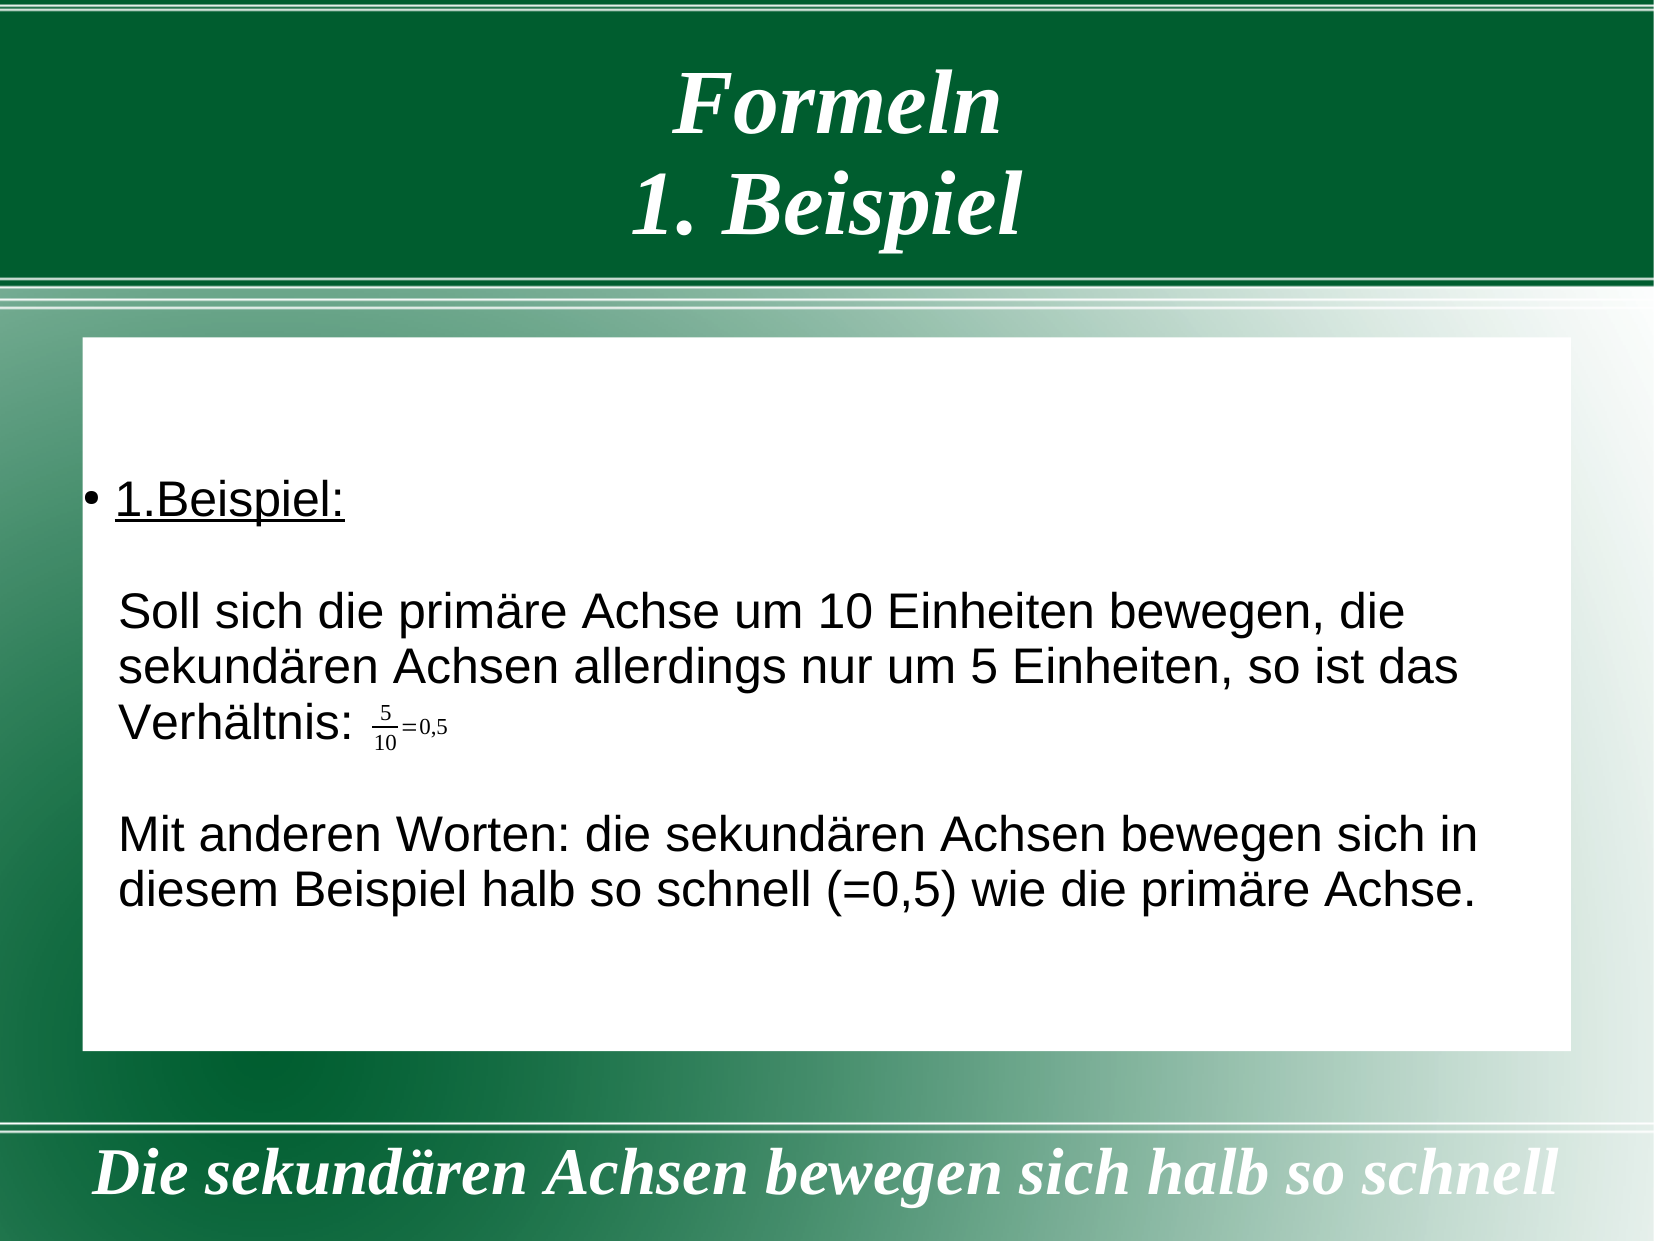

# Formeln 1. Beispiel
 1.Beispiel:
Soll sich die primäre Achse um 10 Einheiten bewegen, die sekundären Achsen allerdings nur um 5 Einheiten, so ist das Verhältnis:
Mit anderen Worten: die sekundären Achsen bewegen sich in diesem Beispiel halb so schnell (=0,5) wie die primäre Achse.
Die sekundären Achsen bewegen sich halb so schnell